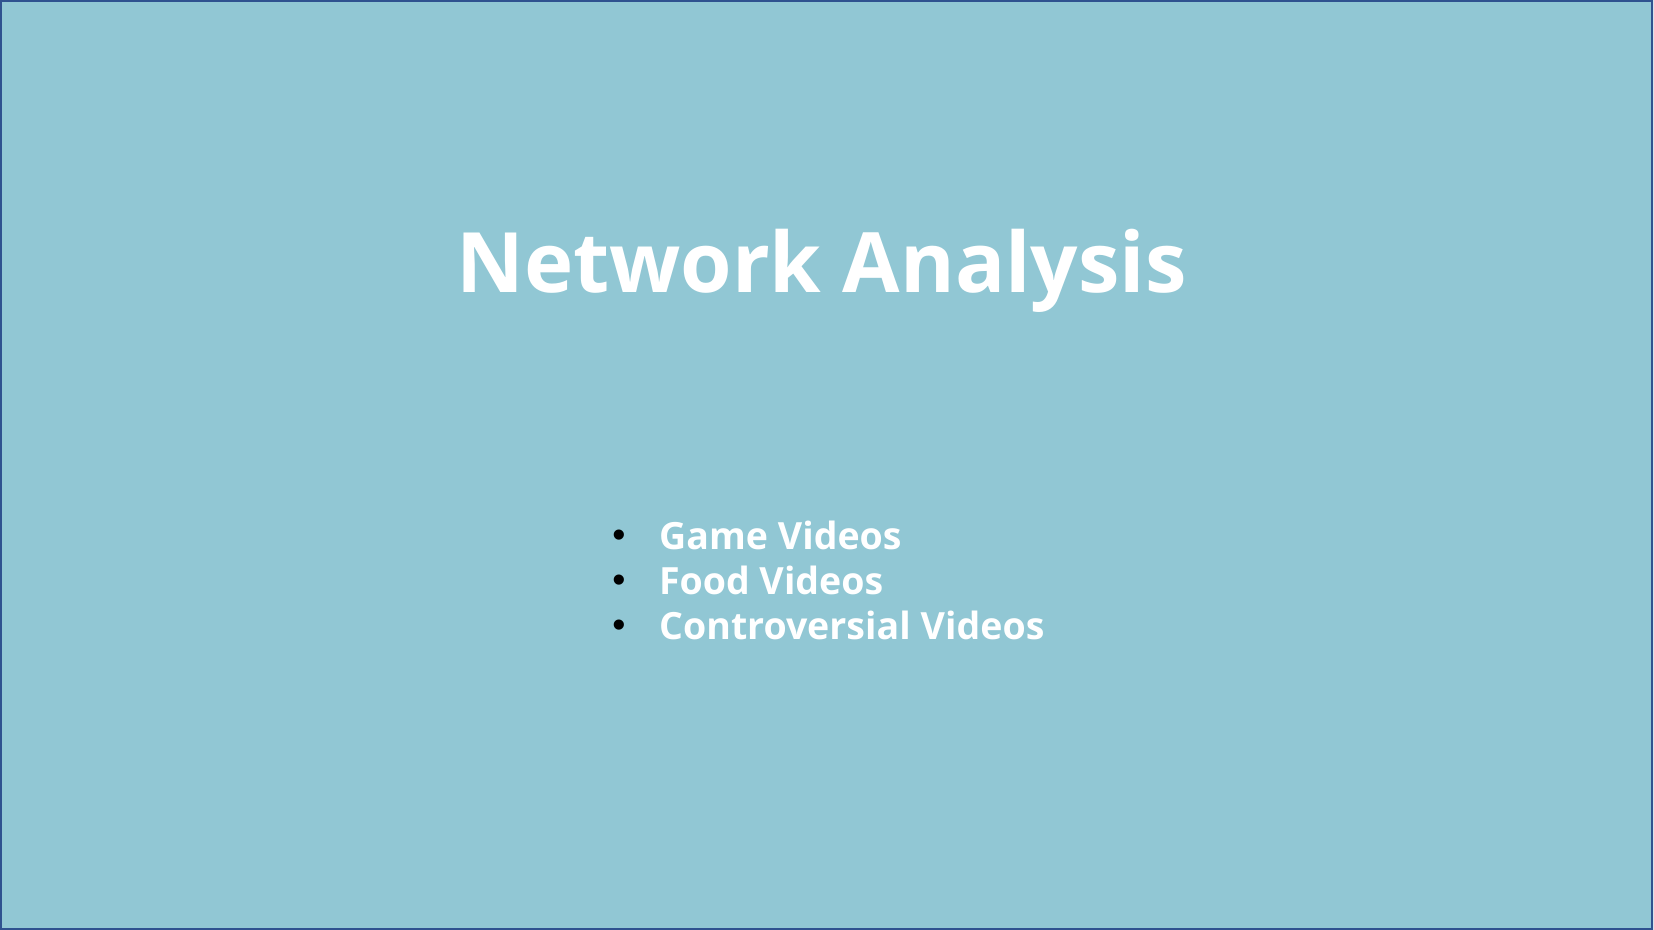

# Network Analysis
Game Videos
Food Videos
Controversial Videos